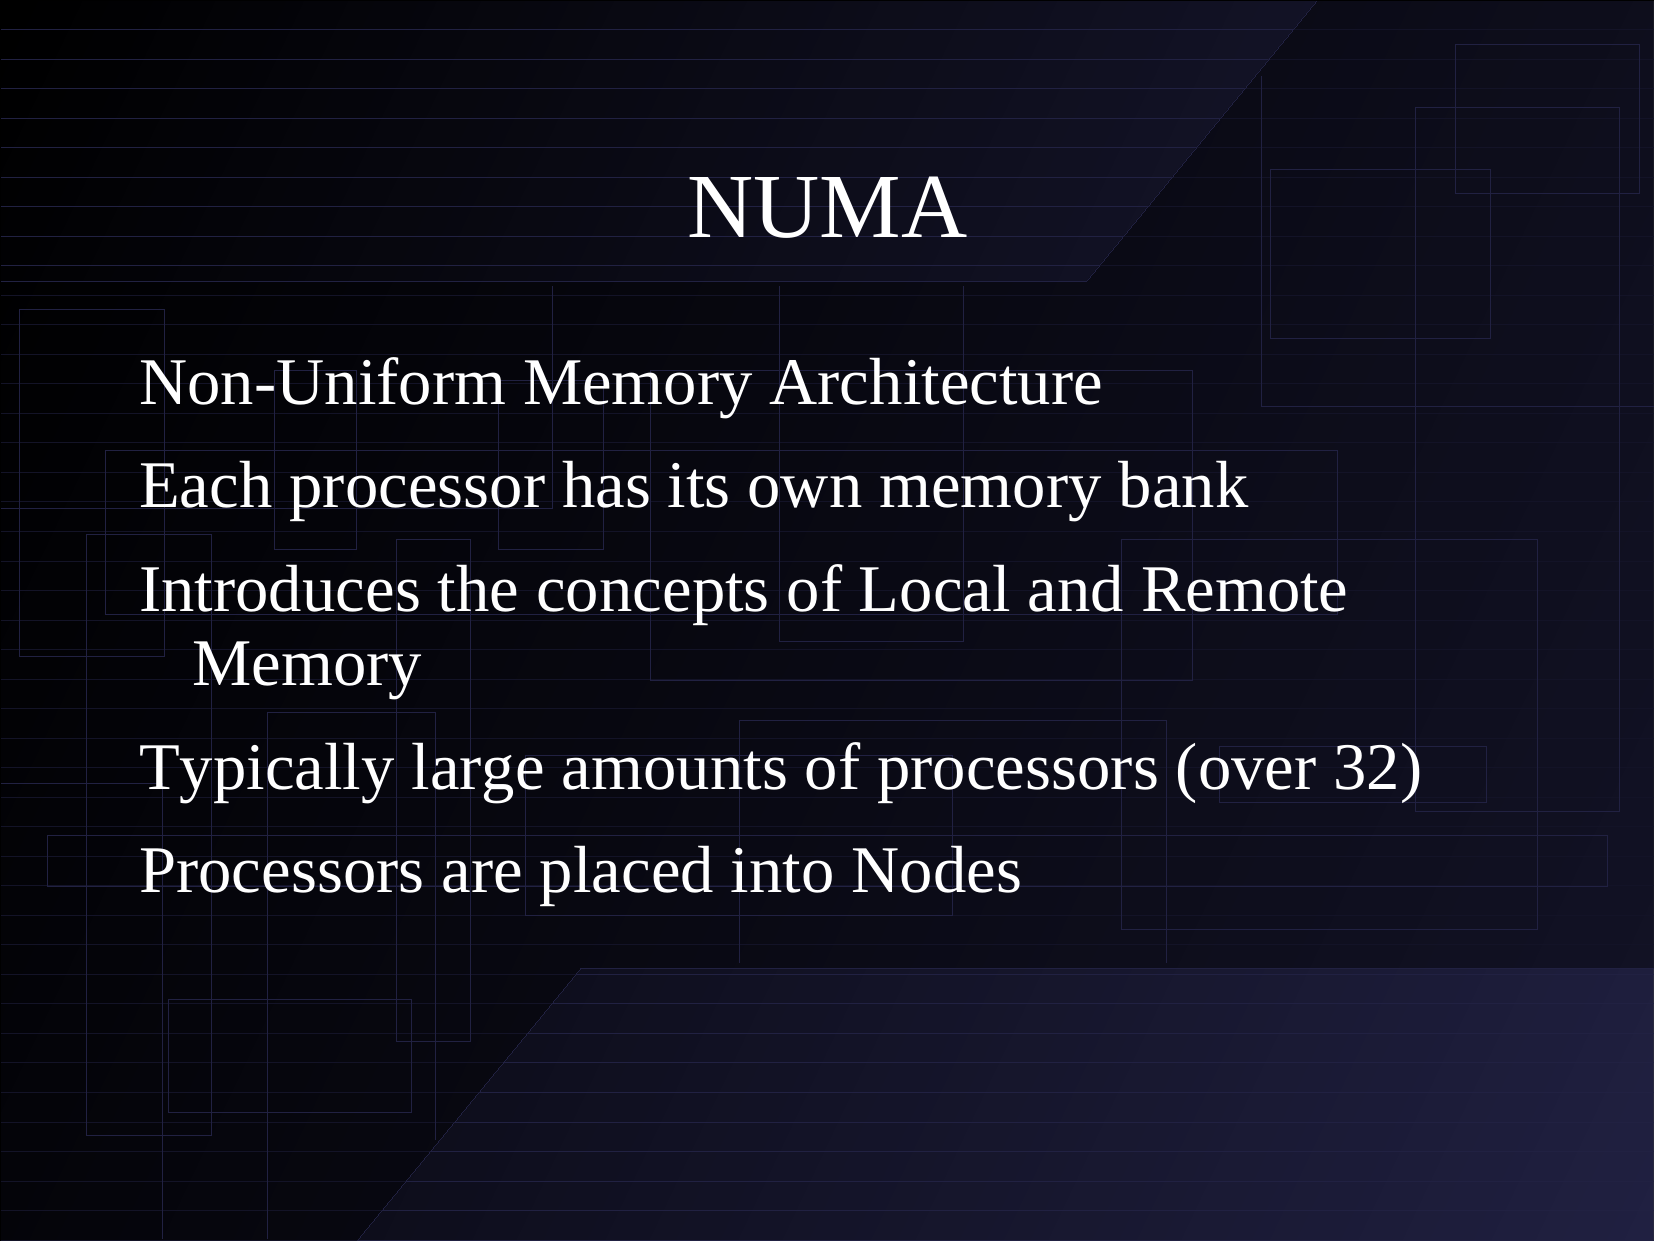

# NUMA
Non-Uniform Memory Architecture
Each processor has its own memory bank
Introduces the concepts of Local and Remote Memory
Typically large amounts of processors (over 32)
Processors are placed into Nodes